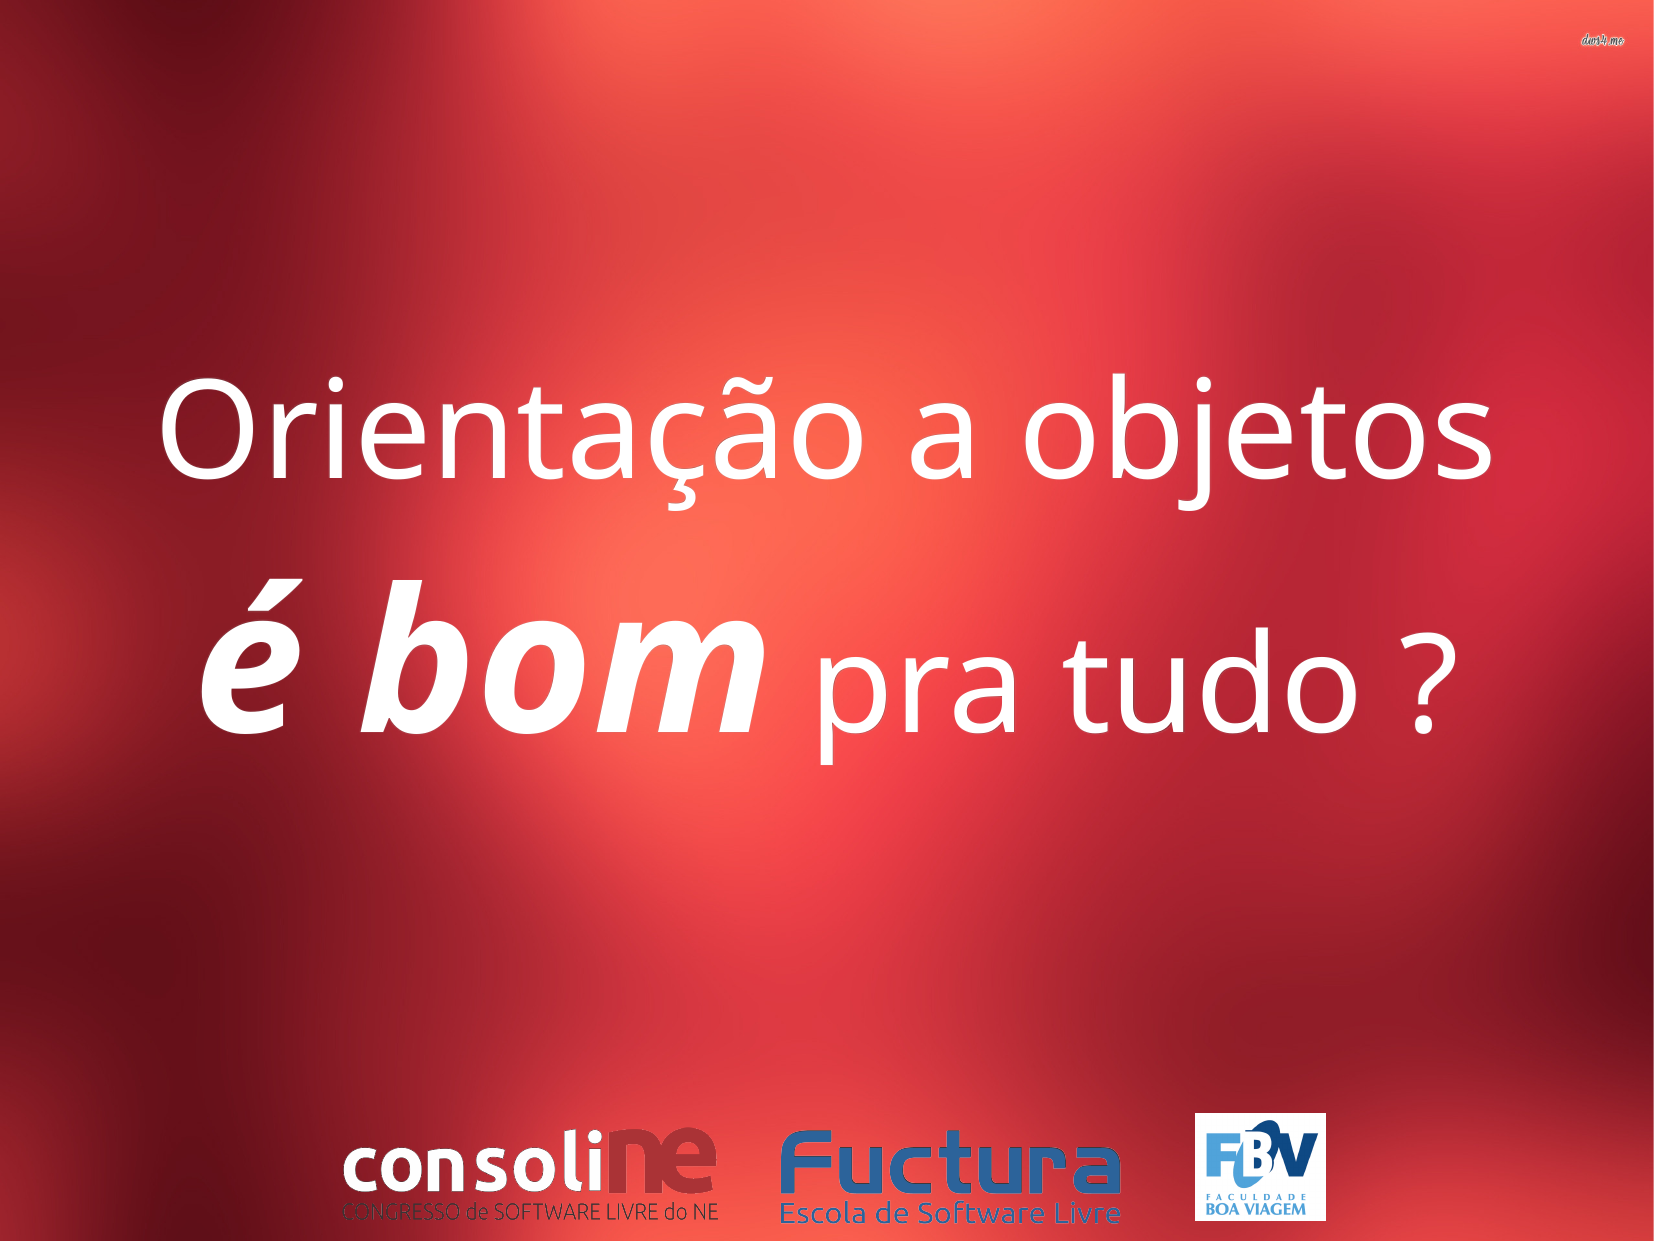

# Orientação a objetos é bom pra tudo ?